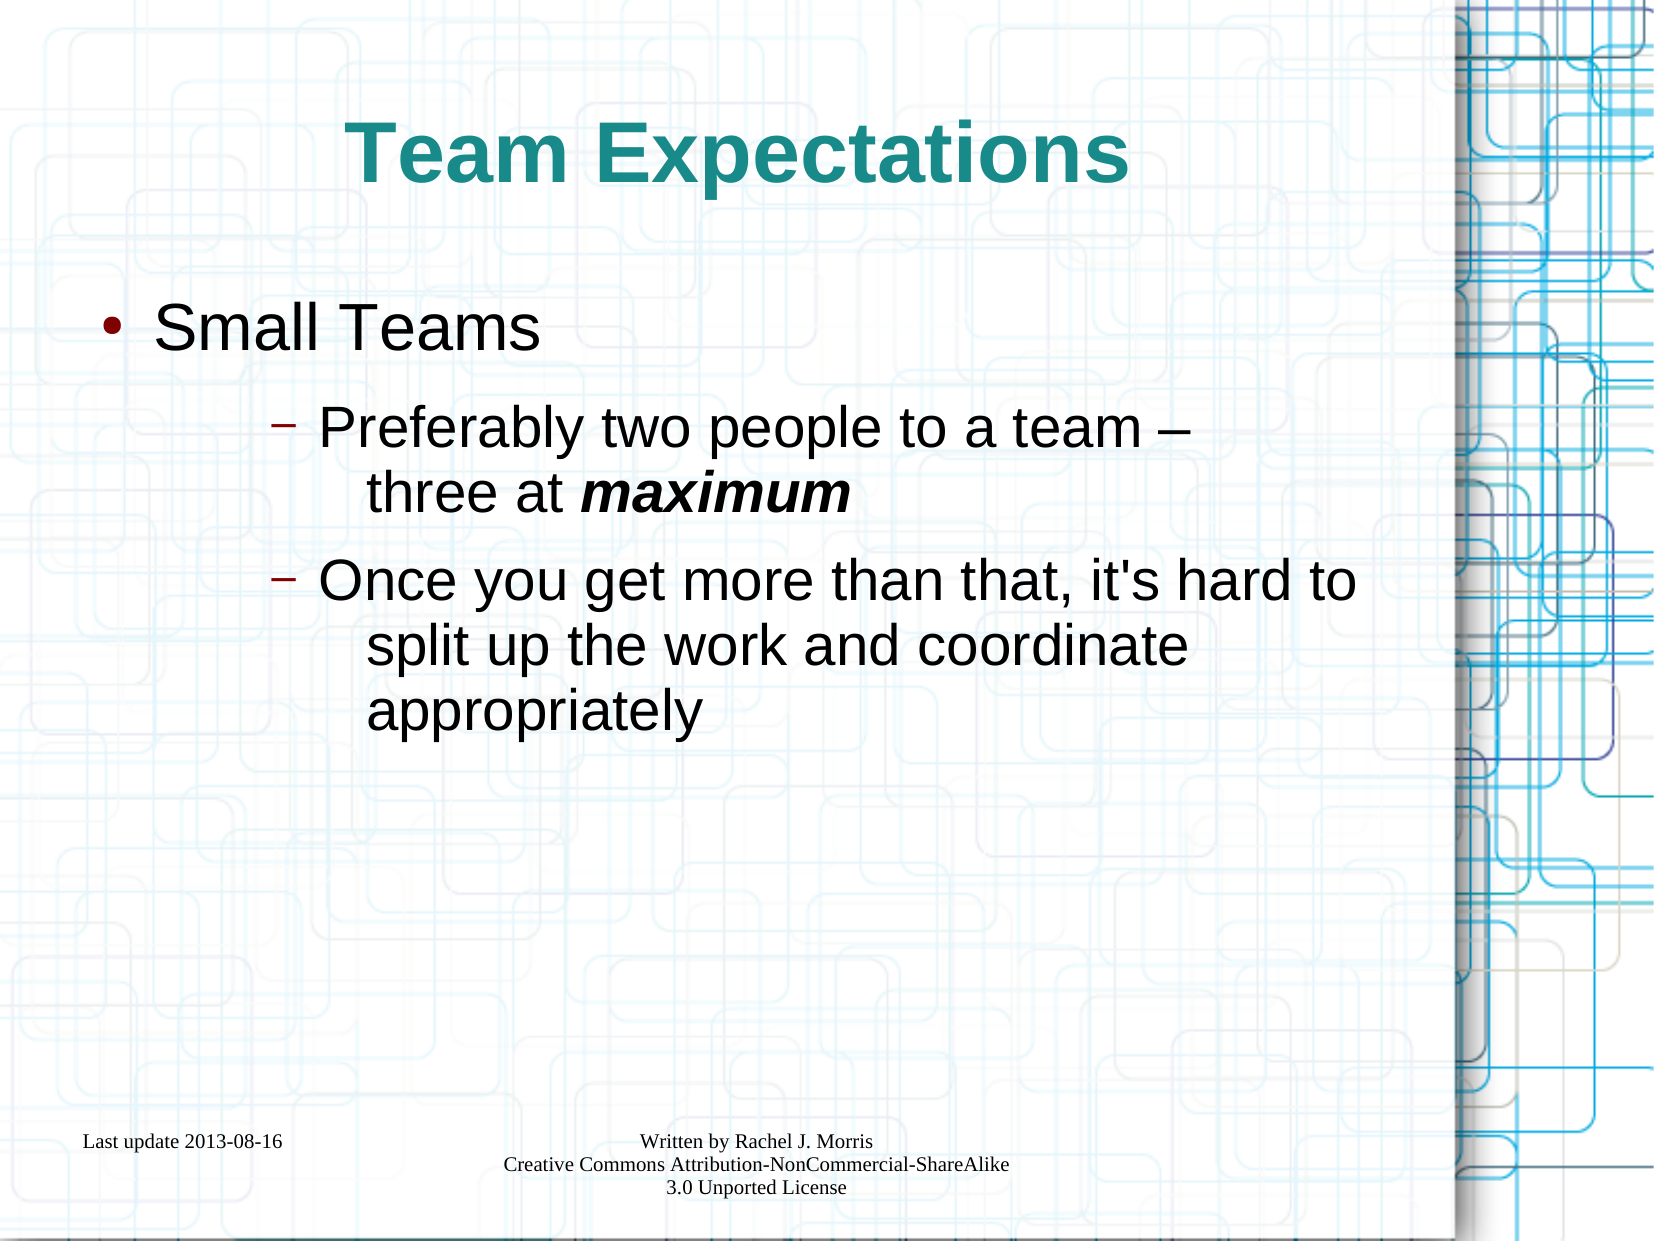

# Team Expectations
Small Teams
Preferably two people to a team –
three at maximum
Once you get more than that, it's hard to split up the work and coordinate appropriately